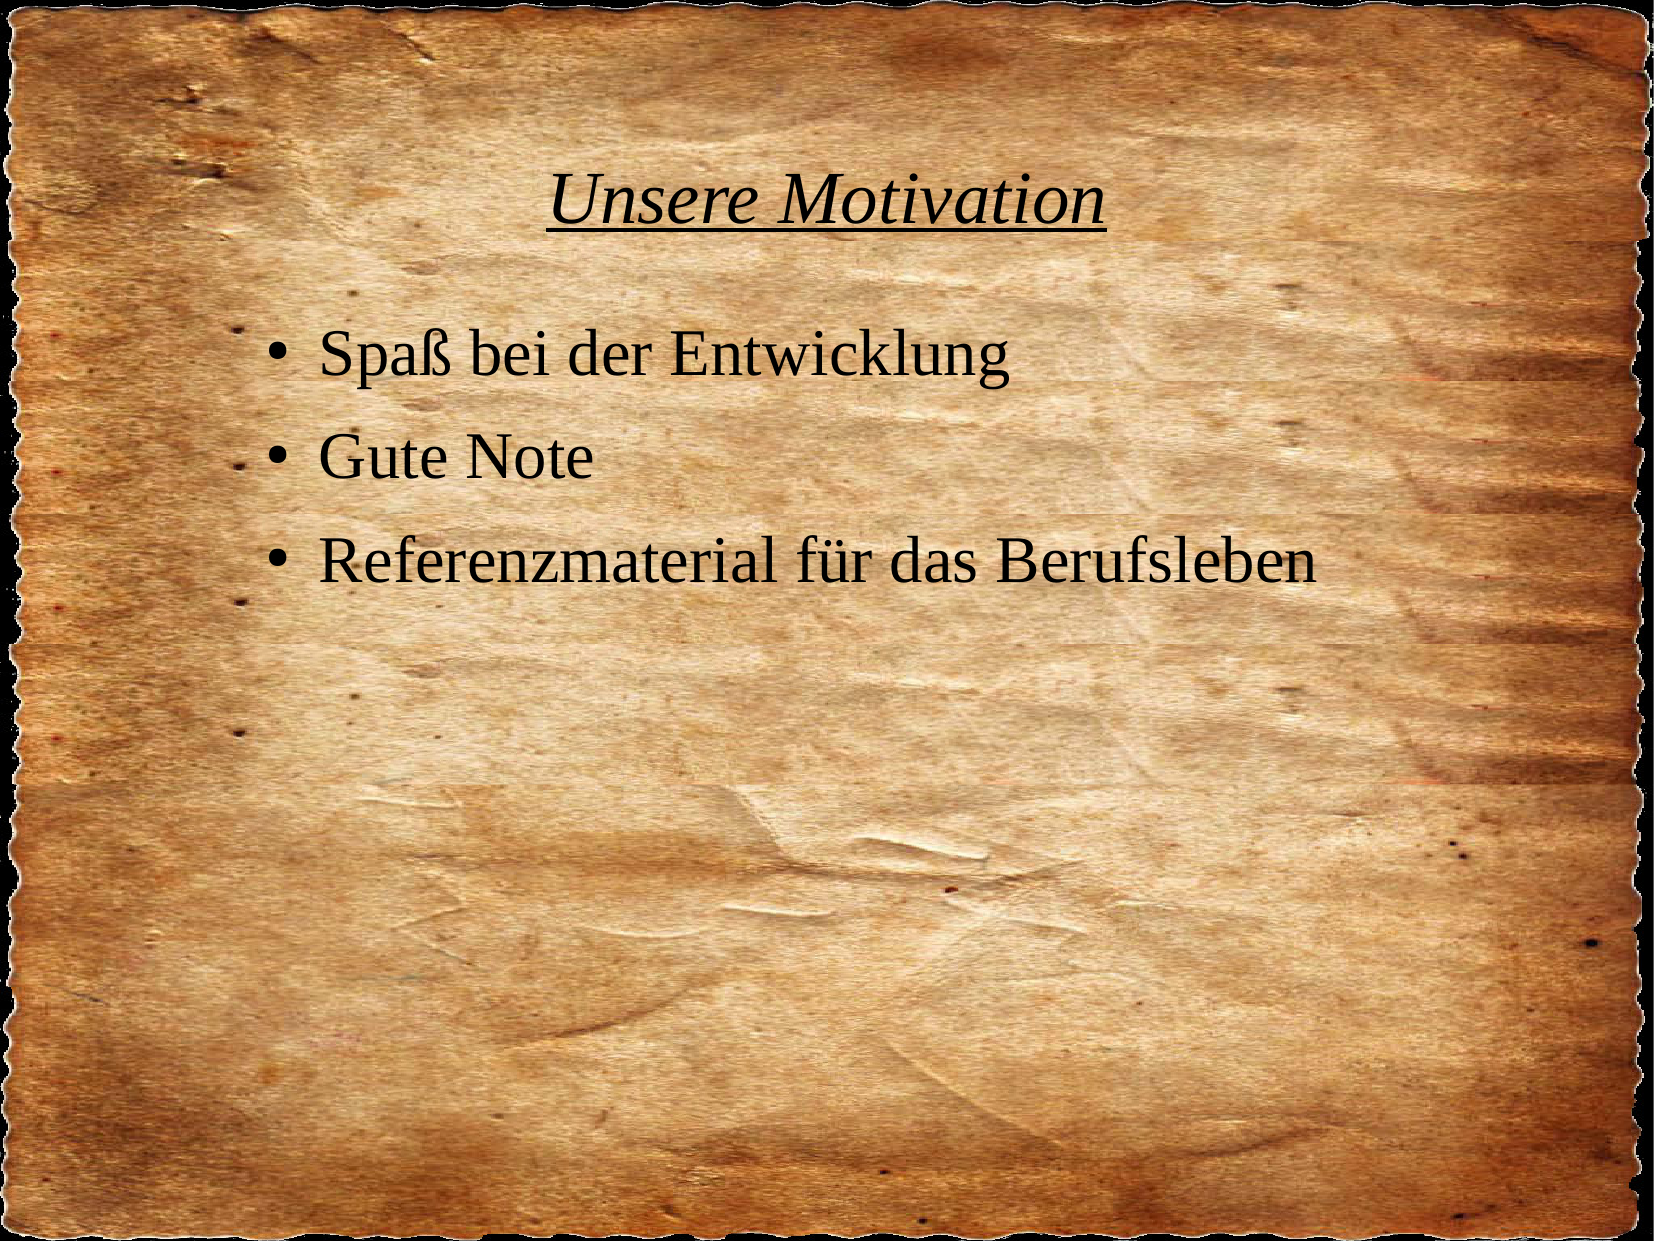

# Unsere Motivation
Spaß bei der Entwicklung
Gute Note
Referenzmaterial für das Berufsleben